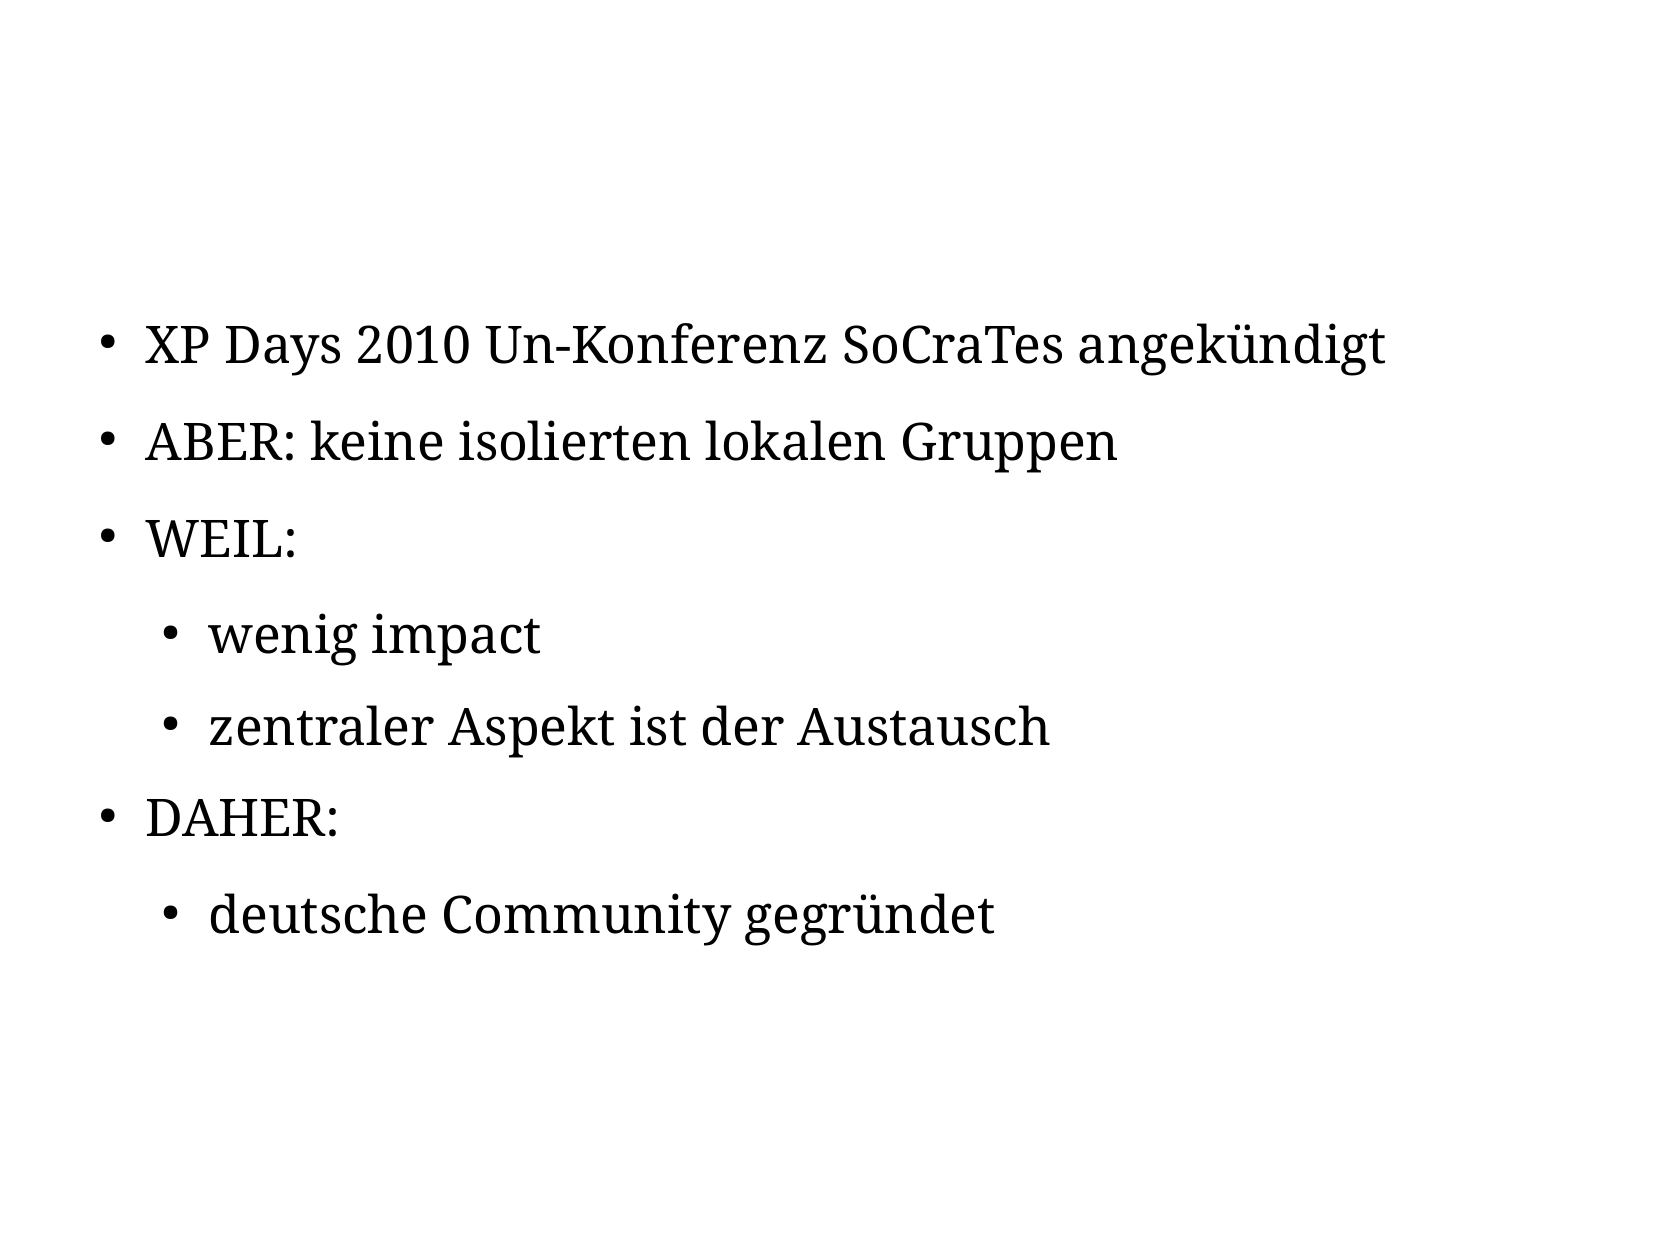

# XP Days 2010 Un-Konferenz SoCraTes angekündigt
ABER: keine isolierten lokalen Gruppen
WEIL:
wenig impact
zentraler Aspekt ist der Austausch
DAHER:
deutsche Community gegründet